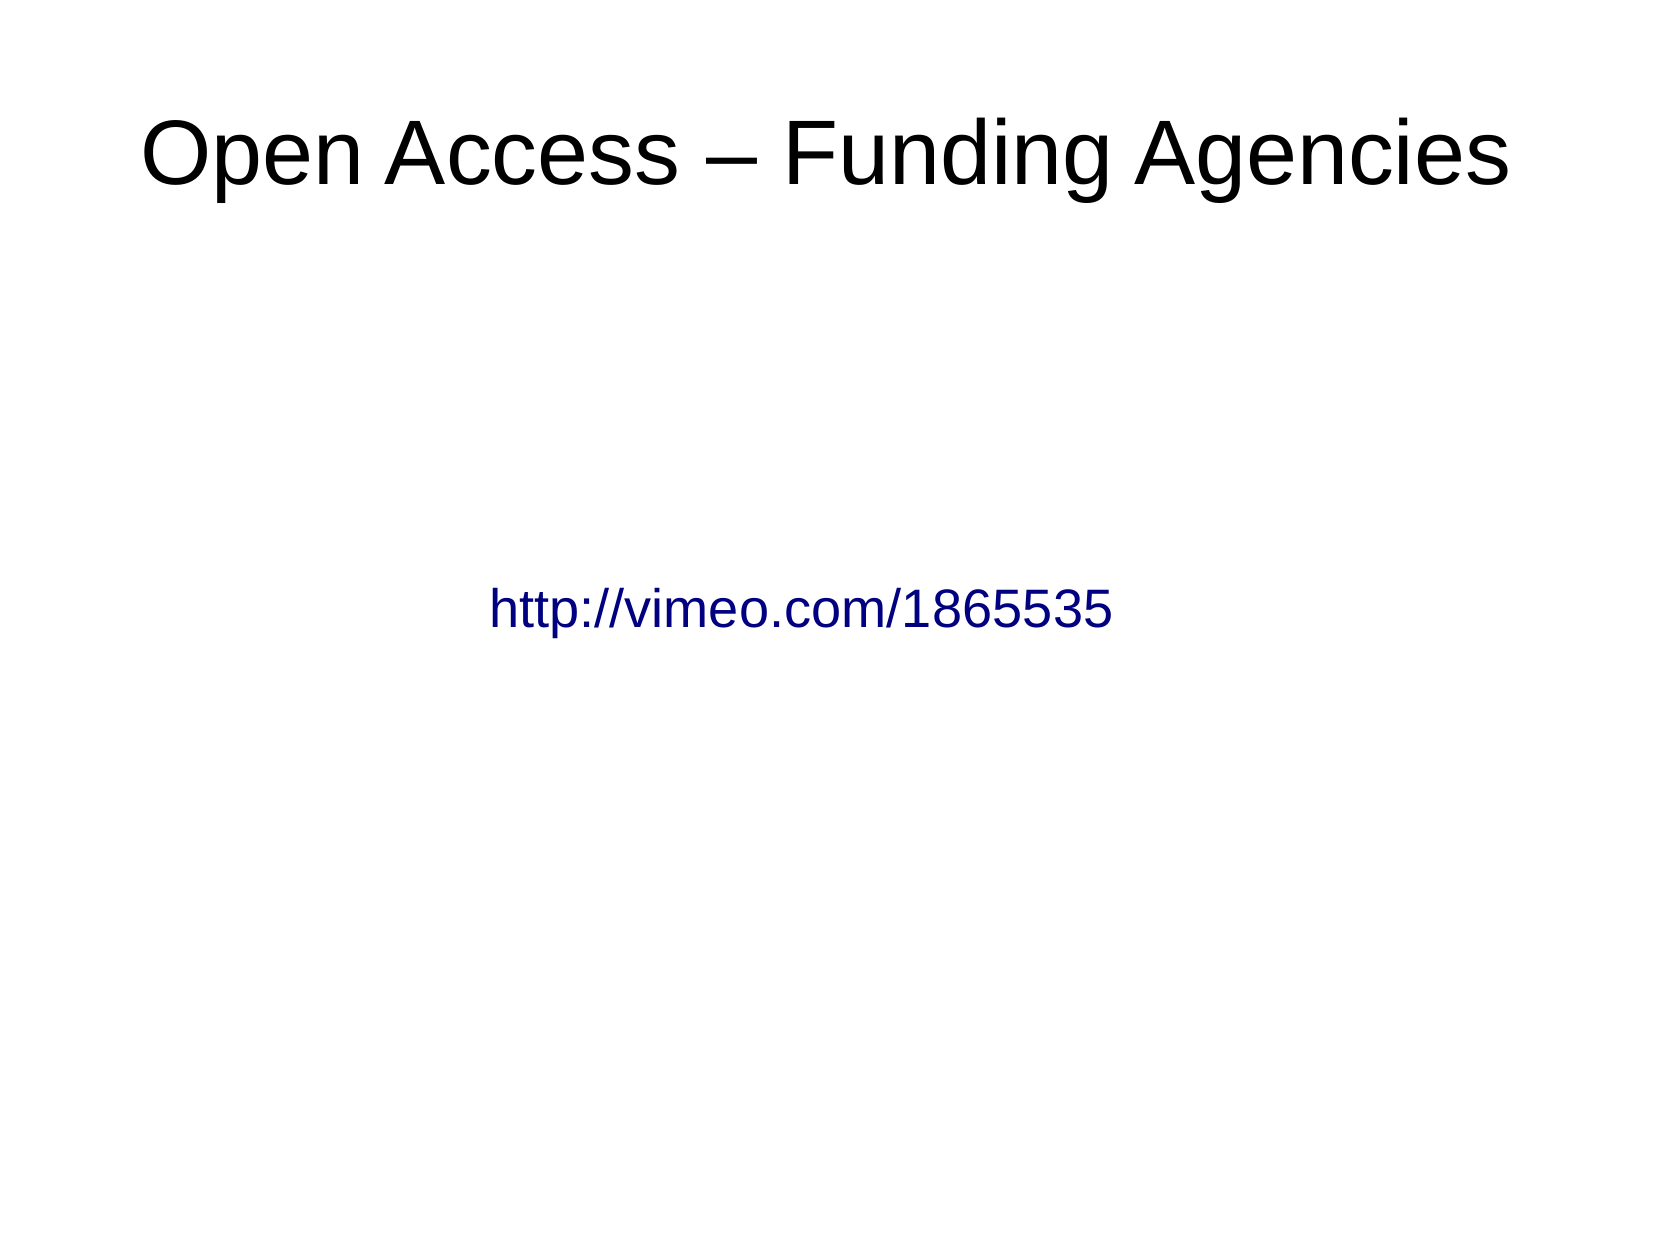

# Open Access – Funding Agencies
http://vimeo.com/1865535